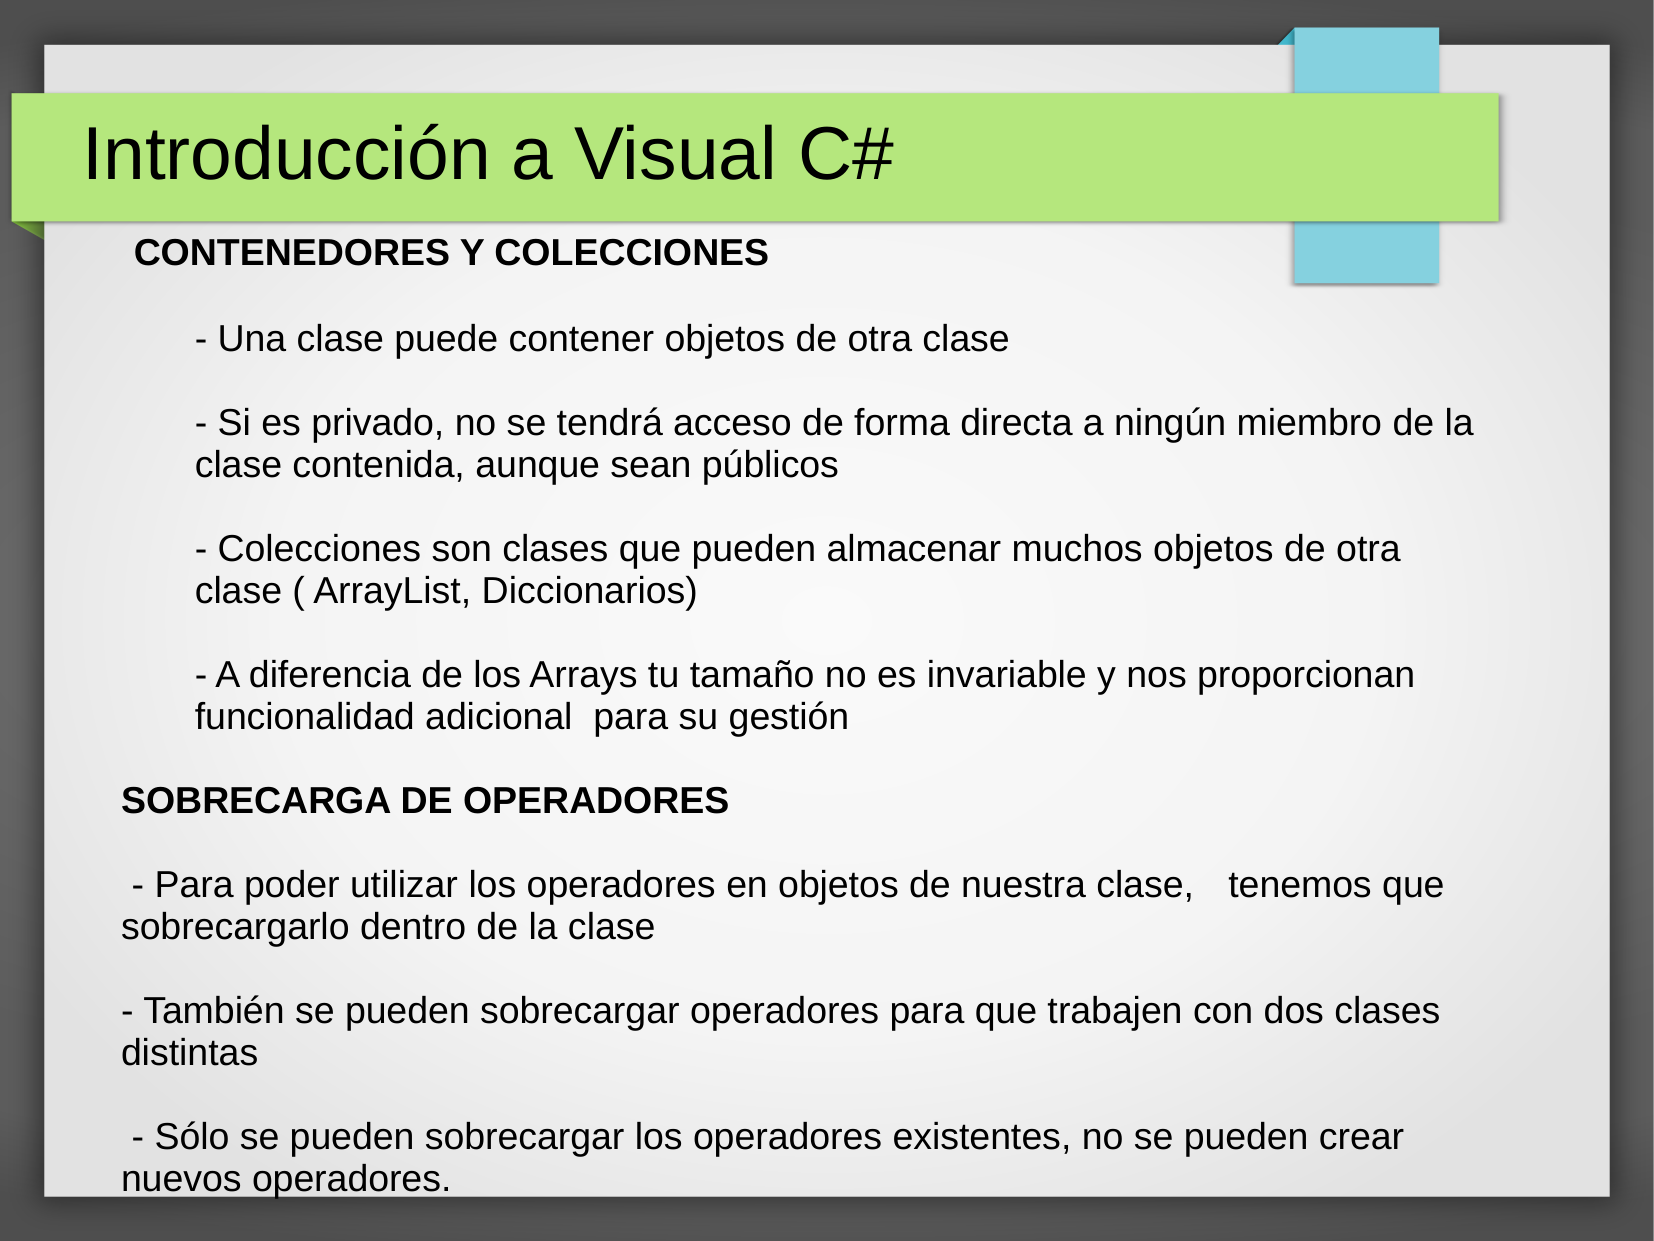

# Introducción a Visual C#
	 CONTENEDORES Y COLECCIONES
		- Una clase puede contener objetos de otra clase
		- Si es privado, no se tendrá acceso de forma directa a ningún miembro de la 				clase contenida, aunque sean públicos
		- Colecciones son clases que pueden almacenar muchos objetos de otra 					clase ( ArrayList, Diccionarios)
		- A diferencia de los Arrays tu tamaño no es invariable y nos proporcionan 					funcionalidad adicional para su gestión
	SOBRECARGA DE OPERADORES
	 - Para poder utilizar los operadores en objetos de nuestra clase, 	tenemos que 			sobrecargarlo dentro de la clase
	- También se pueden sobrecargar operadores para que trabajen con dos clases 			distintas
	 - Sólo se pueden sobrecargar los operadores existentes, no se pueden crear 				nuevos operadores.